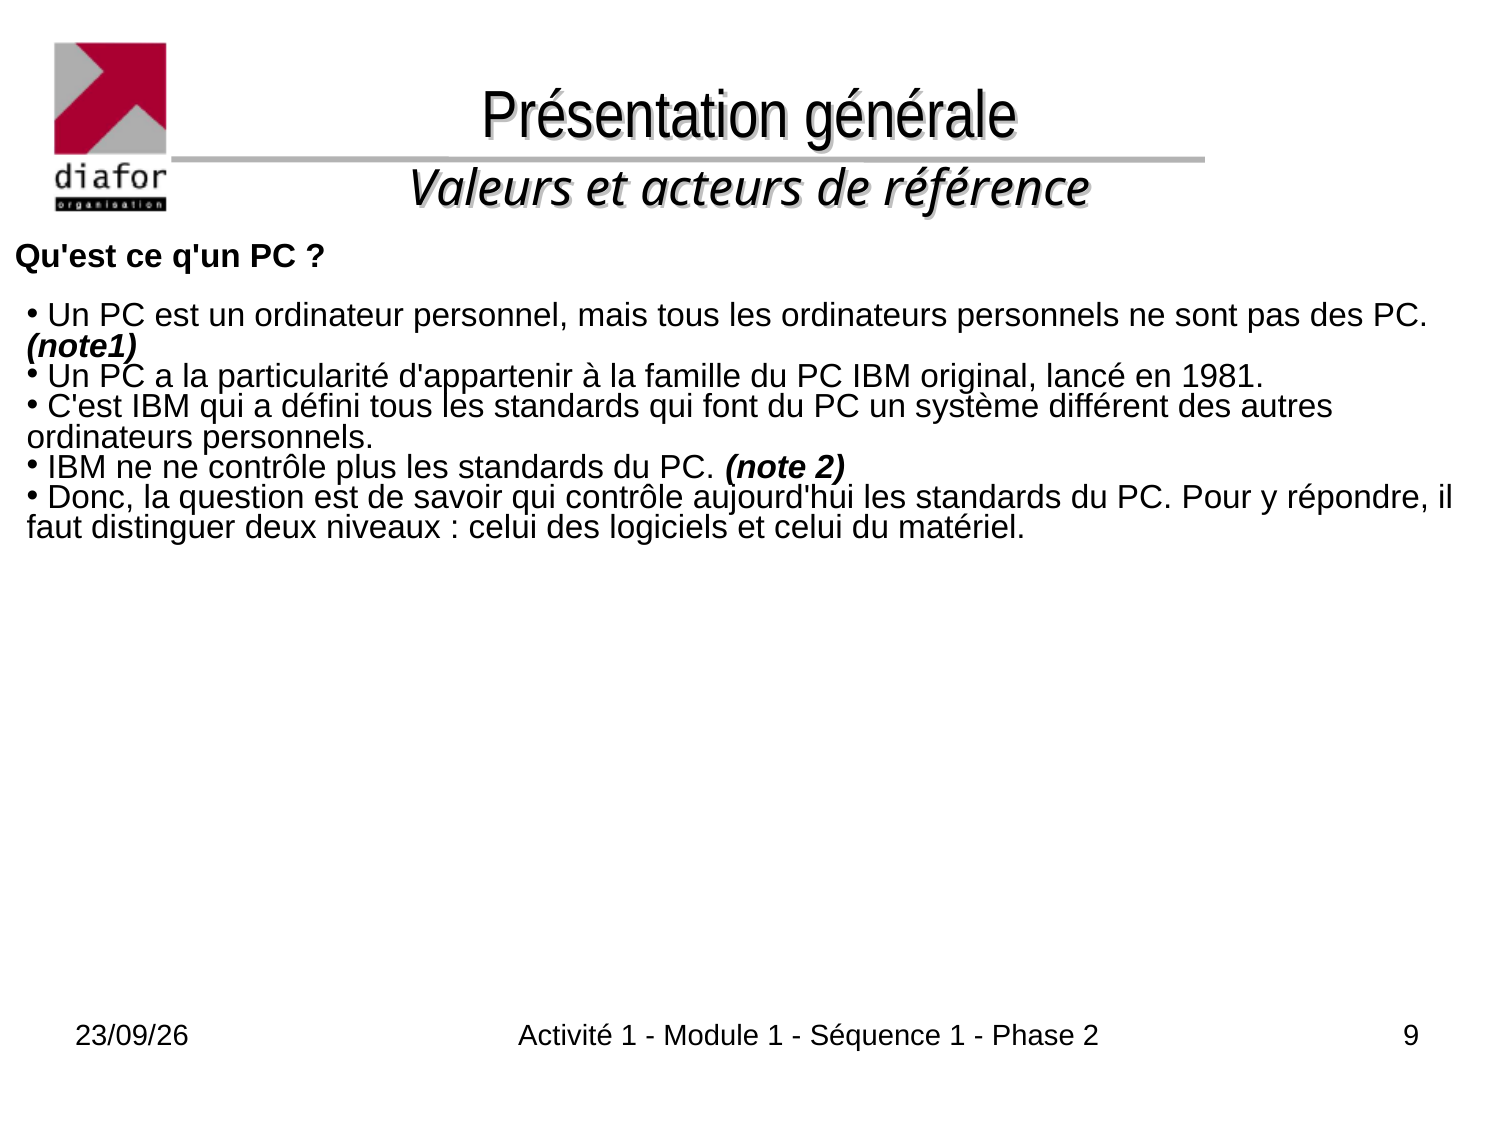

# Présentation générale Valeurs et acteurs de référence
Qu'est ce q'un PC ?
 Un PC est un ordinateur personnel, mais tous les ordinateurs personnels ne sont pas des PC. (note1)
 Un PC a la particularité d'appartenir à la famille du PC IBM original, lancé en 1981.
 C'est IBM qui a défini tous les standards qui font du PC un système différent des autres ordinateurs personnels.
 IBM ne ne contrôle plus les standards du PC. (note 2)
 Donc, la question est de savoir qui contrôle aujourd'hui les standards du PC. Pour y répondre, il faut distinguer deux niveaux : celui des logiciels et celui du matériel.
Activité 1 - Module 1 - Séquence 1 - Phase 2
9